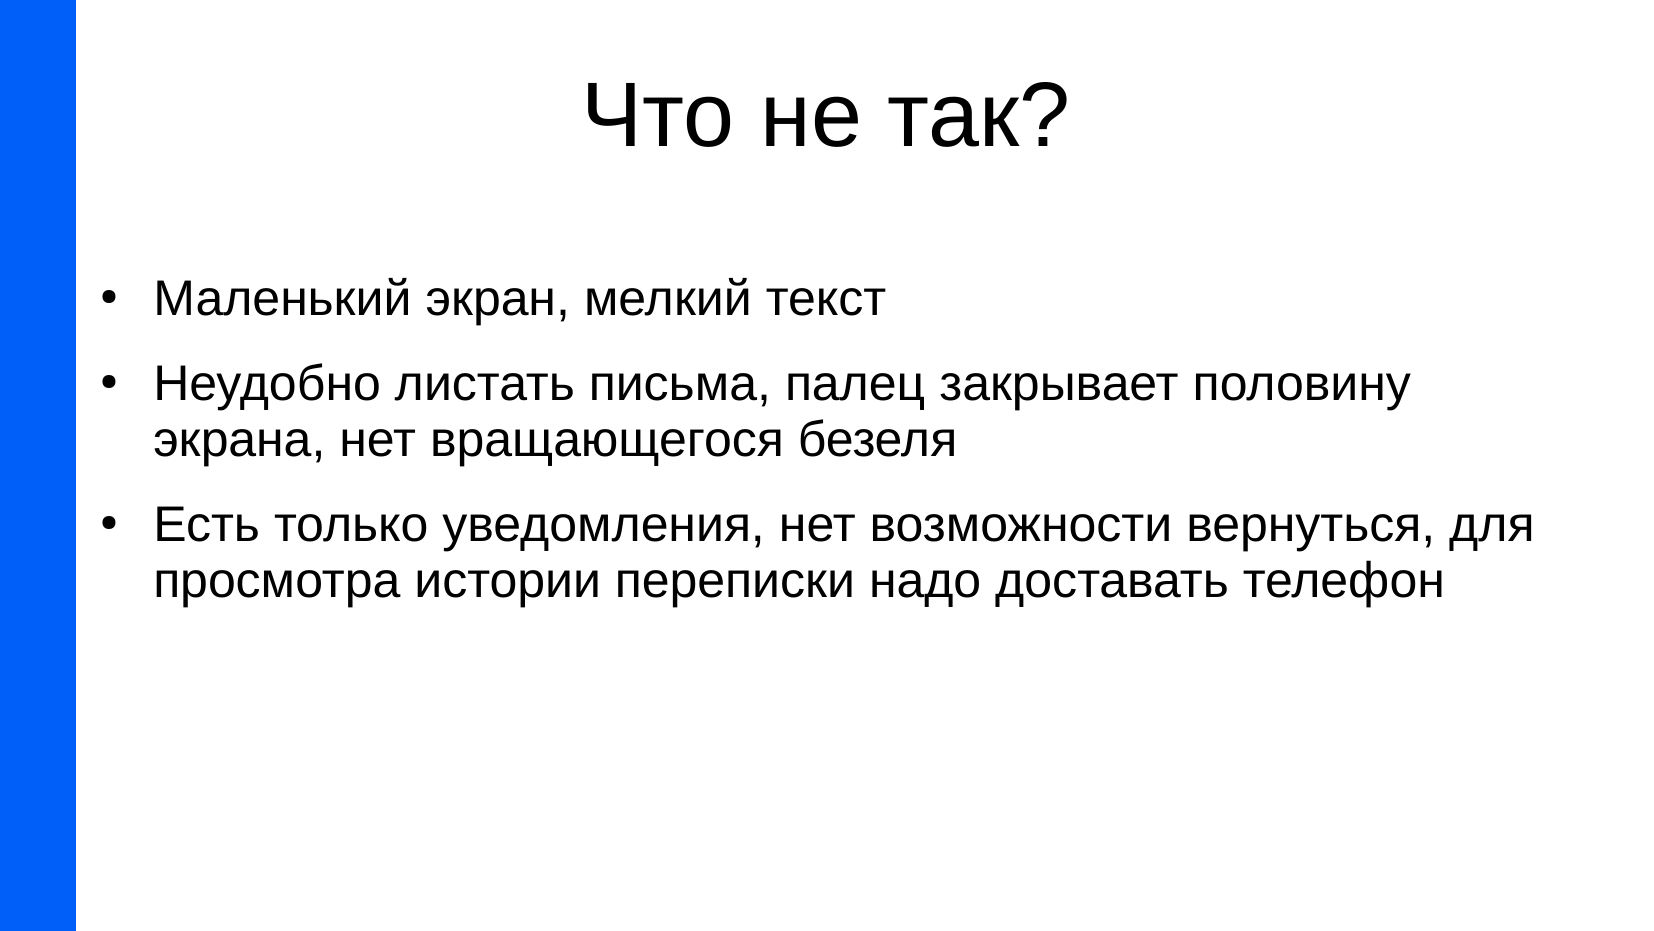

# Что не так?
Маленький экран, мелкий текст
Неудобно листать письма, палец закрывает половину экрана, нет вращающегося безеля
Есть только уведомления, нет возможности вернуться, для просмотра истории переписки надо доставать телефон